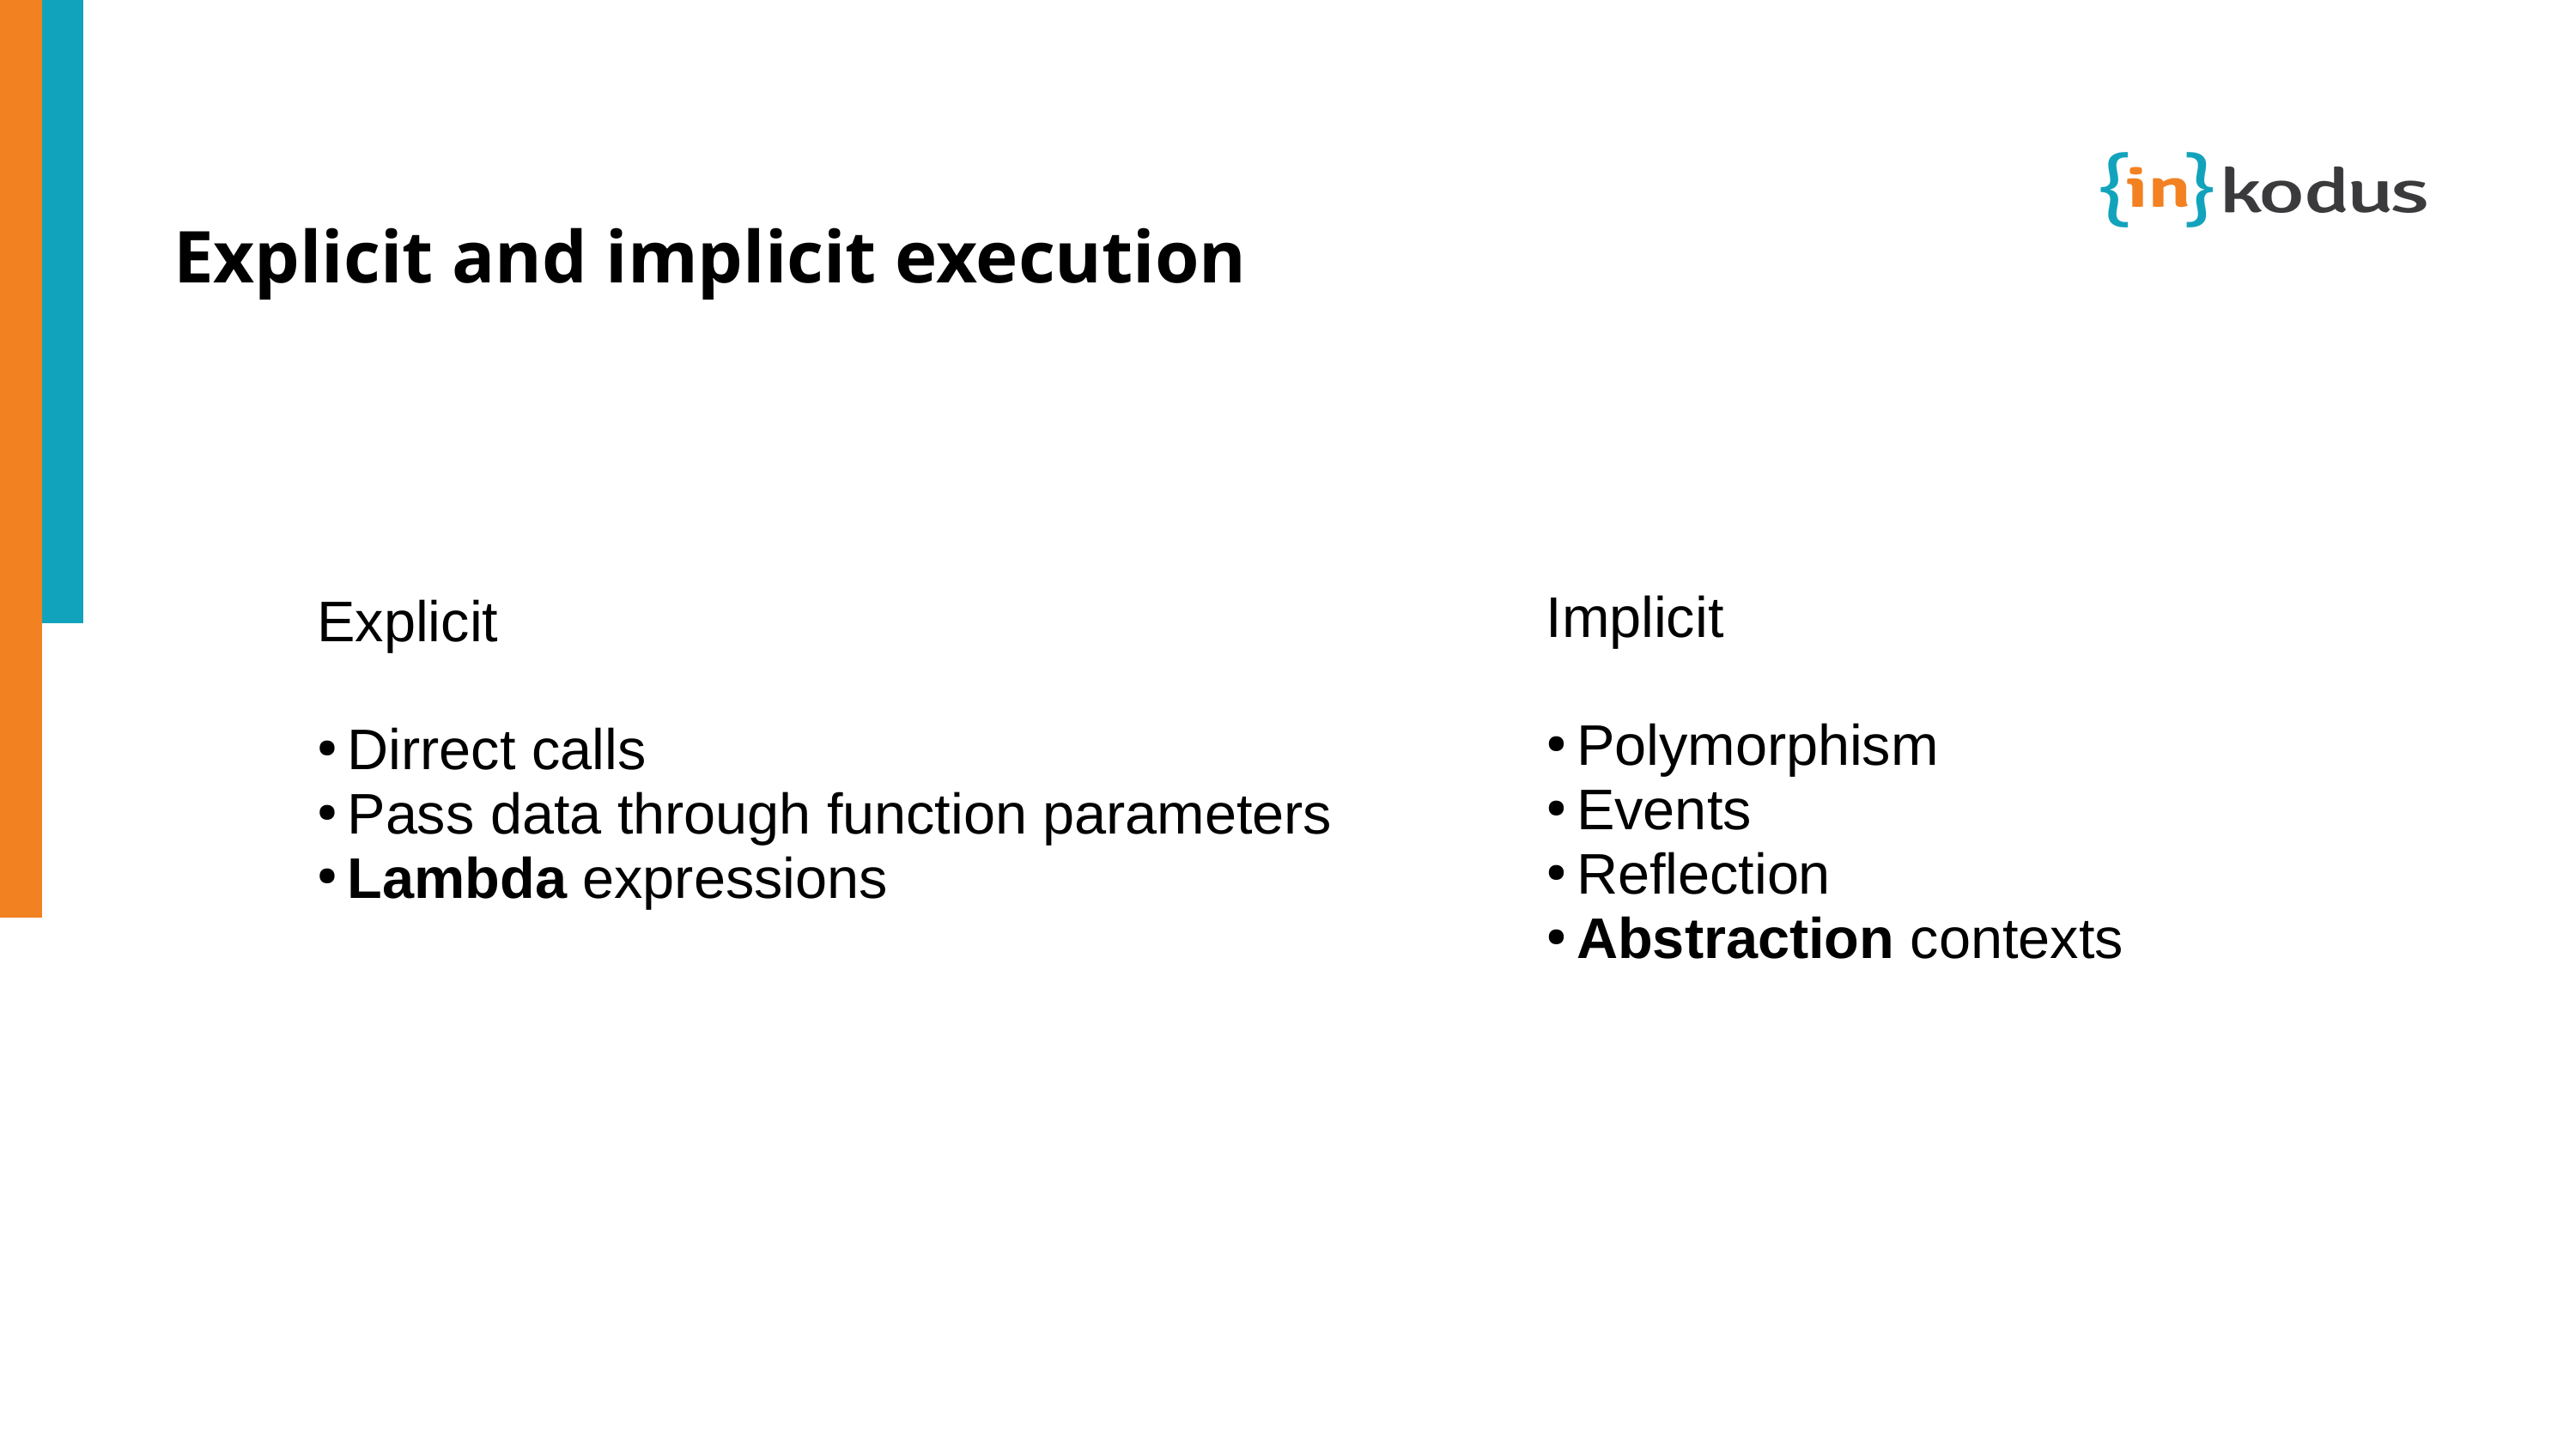

Explicit and implicit execution
Implicit
Polymorphism
Events
Reflection
Abstraction contexts
Explicit
Dirrect calls
Pass data through function parameters
Lambda expressions